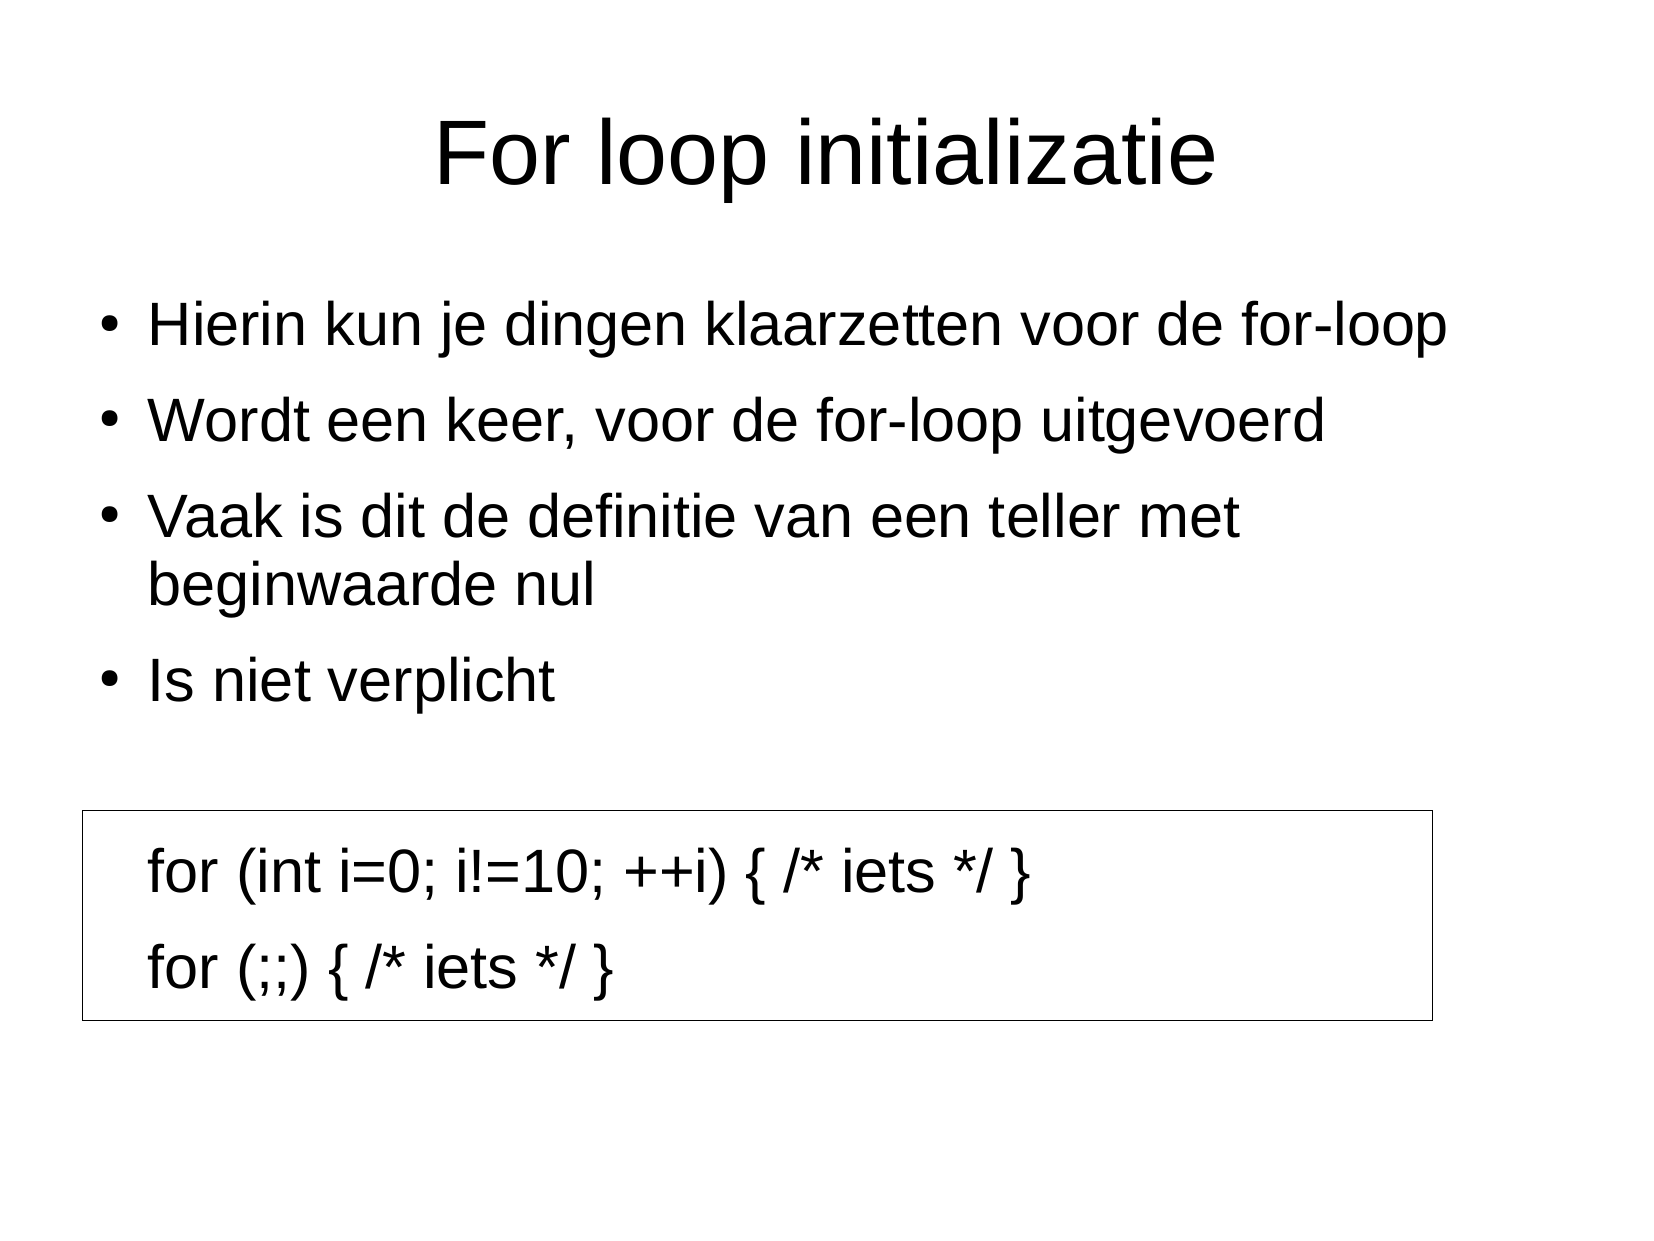

# For loop initializatie
Hierin kun je dingen klaarzetten voor de for-loop
Wordt een keer, voor de for-loop uitgevoerd
Vaak is dit de definitie van een teller met beginwaarde nul
Is niet verplicht
for (int i=0; i!=10; ++i) { /* iets */ }
for (;;) { /* iets */ }